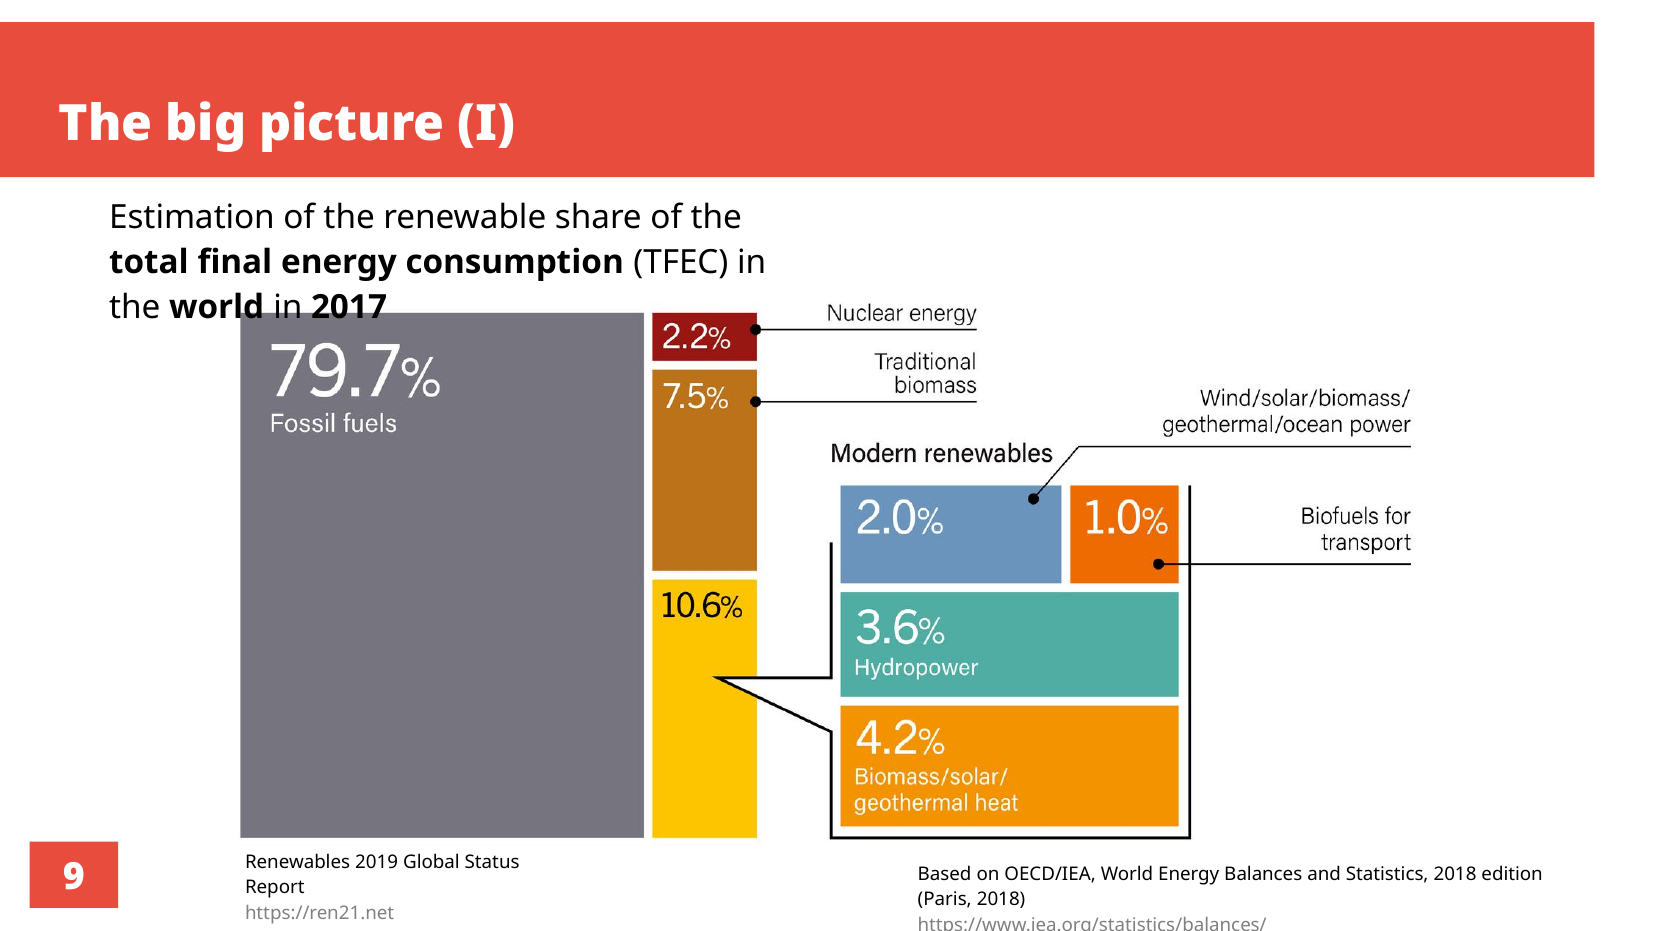

# The big picture (I)
Estimation of the renewable share of the total final energy consumption (TFEC) in the world in 2017
Renewables 2019 Global Status Report
https://ren21.net
Based on OECD/IEA, World Energy Balances and Statistics, 2018 edition (Paris, 2018)
https://www.iea.org/statistics/balances/
9